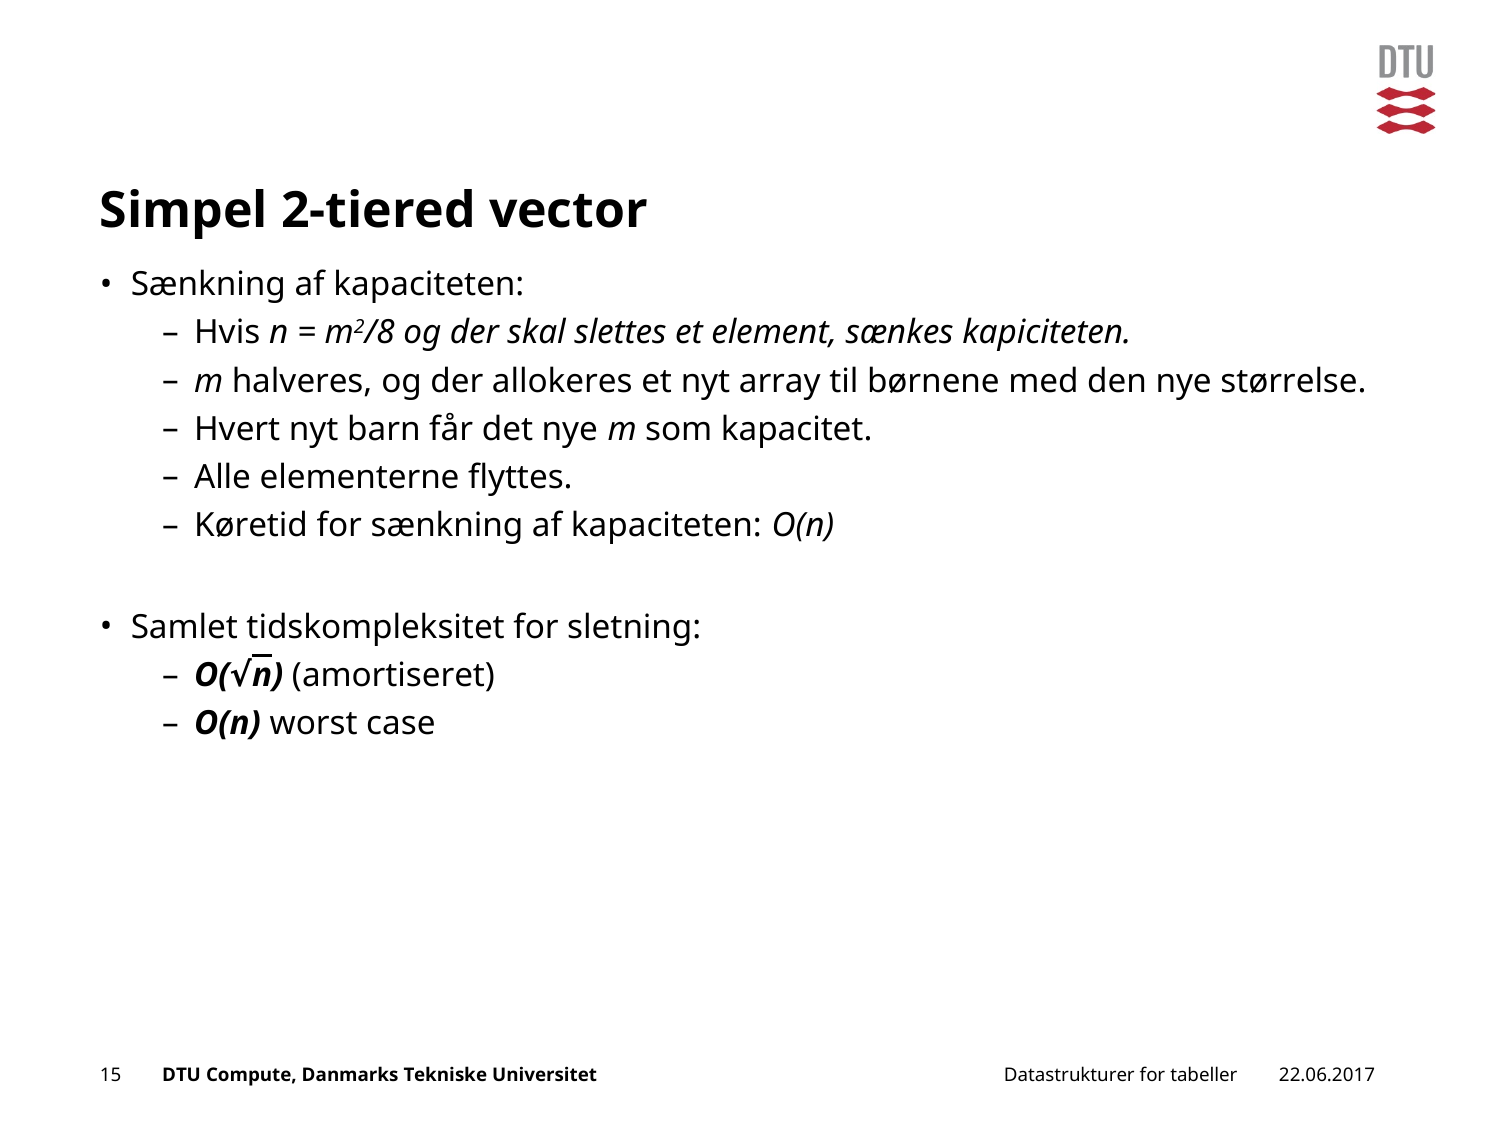

# Simpel 2-tiered vector
Sænkning af kapaciteten:
Hvis n = m2/8 og der skal slettes et element, sænkes kapiciteten.
m halveres, og der allokeres et nyt array til børnene med den nye størrelse.
Hvert nyt barn får det nye m som kapacitet.
Alle elementerne flyttes.
Køretid for sænkning af kapaciteten: O(n)
Samlet tidskompleksitet for sletning:
O(√n) (amortiseret)
O(n) worst case